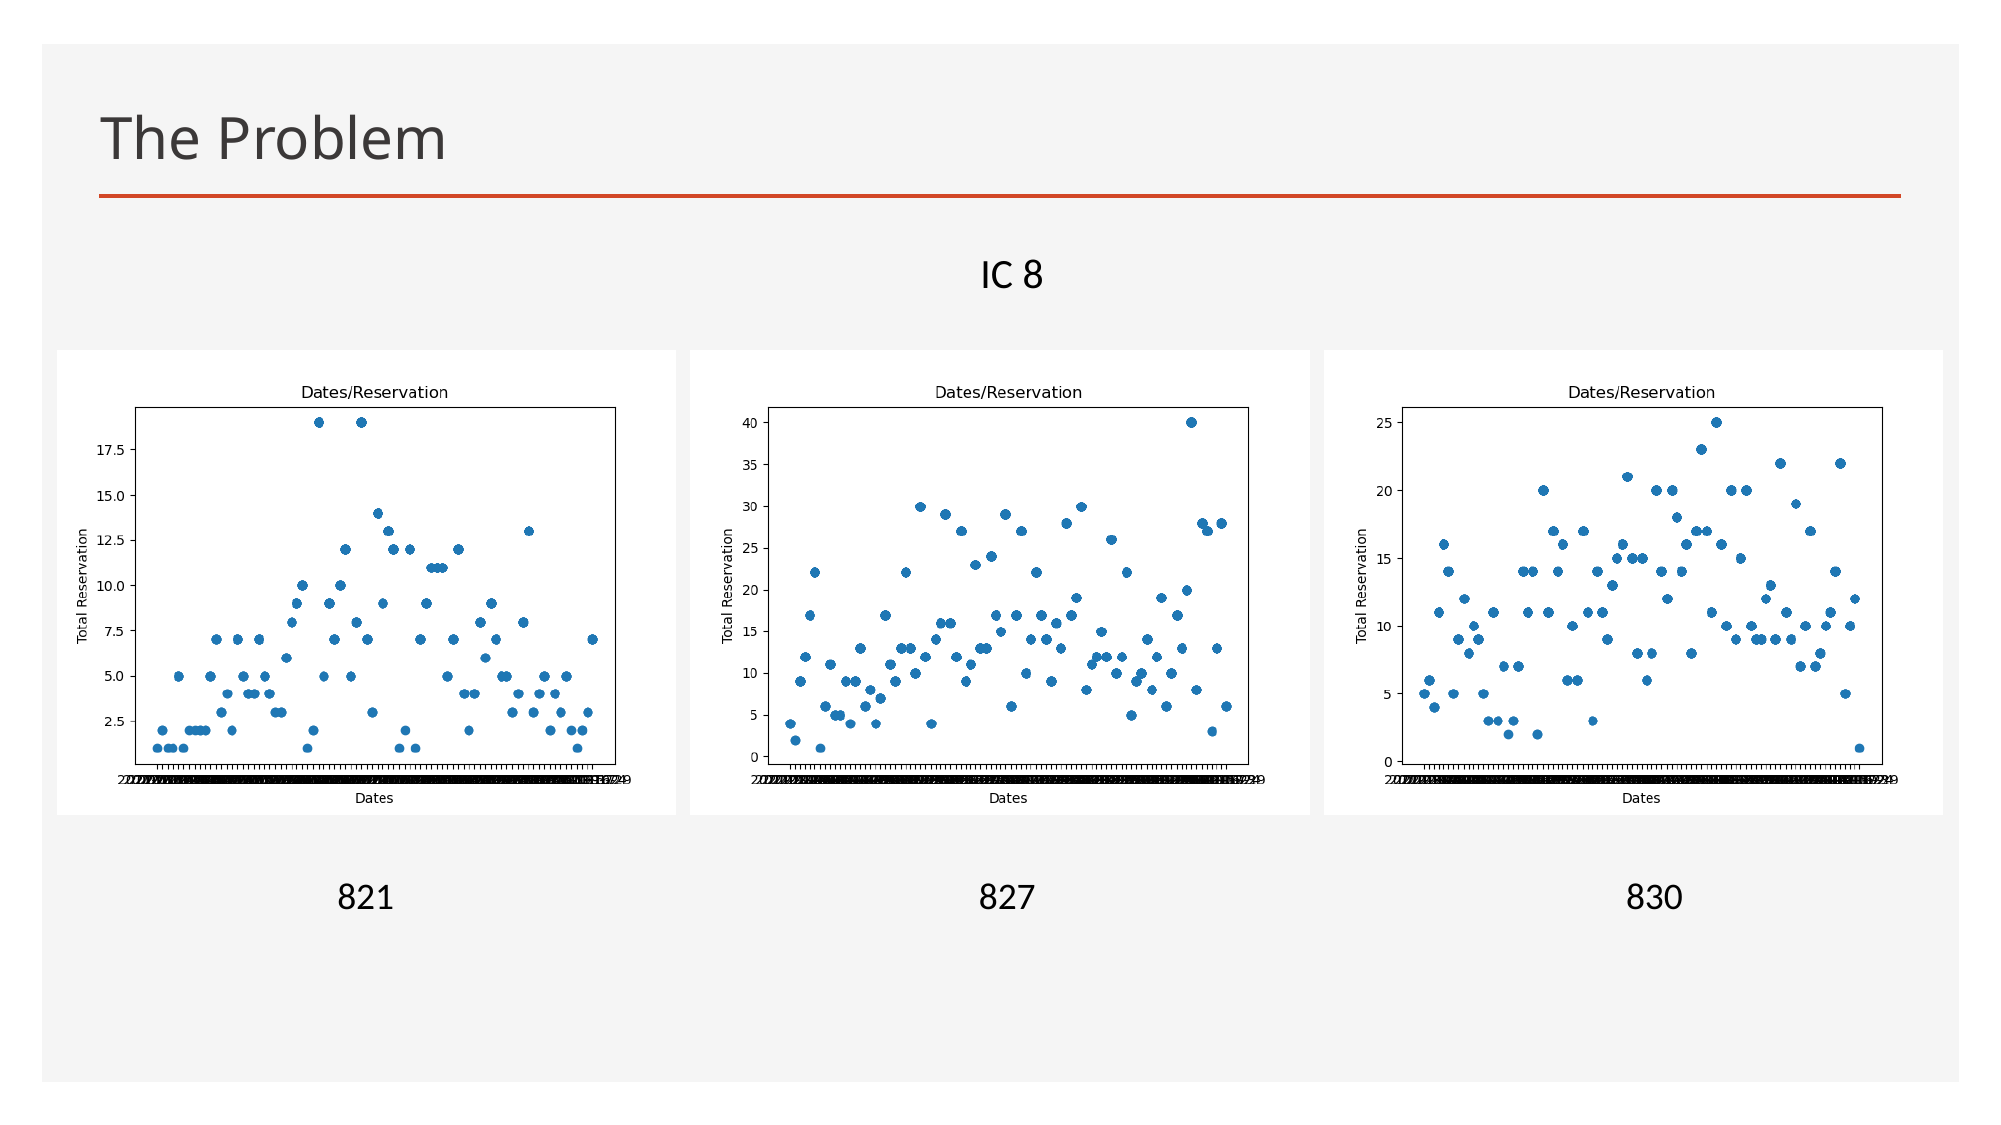

# The Problem
IC 8
821
827
830